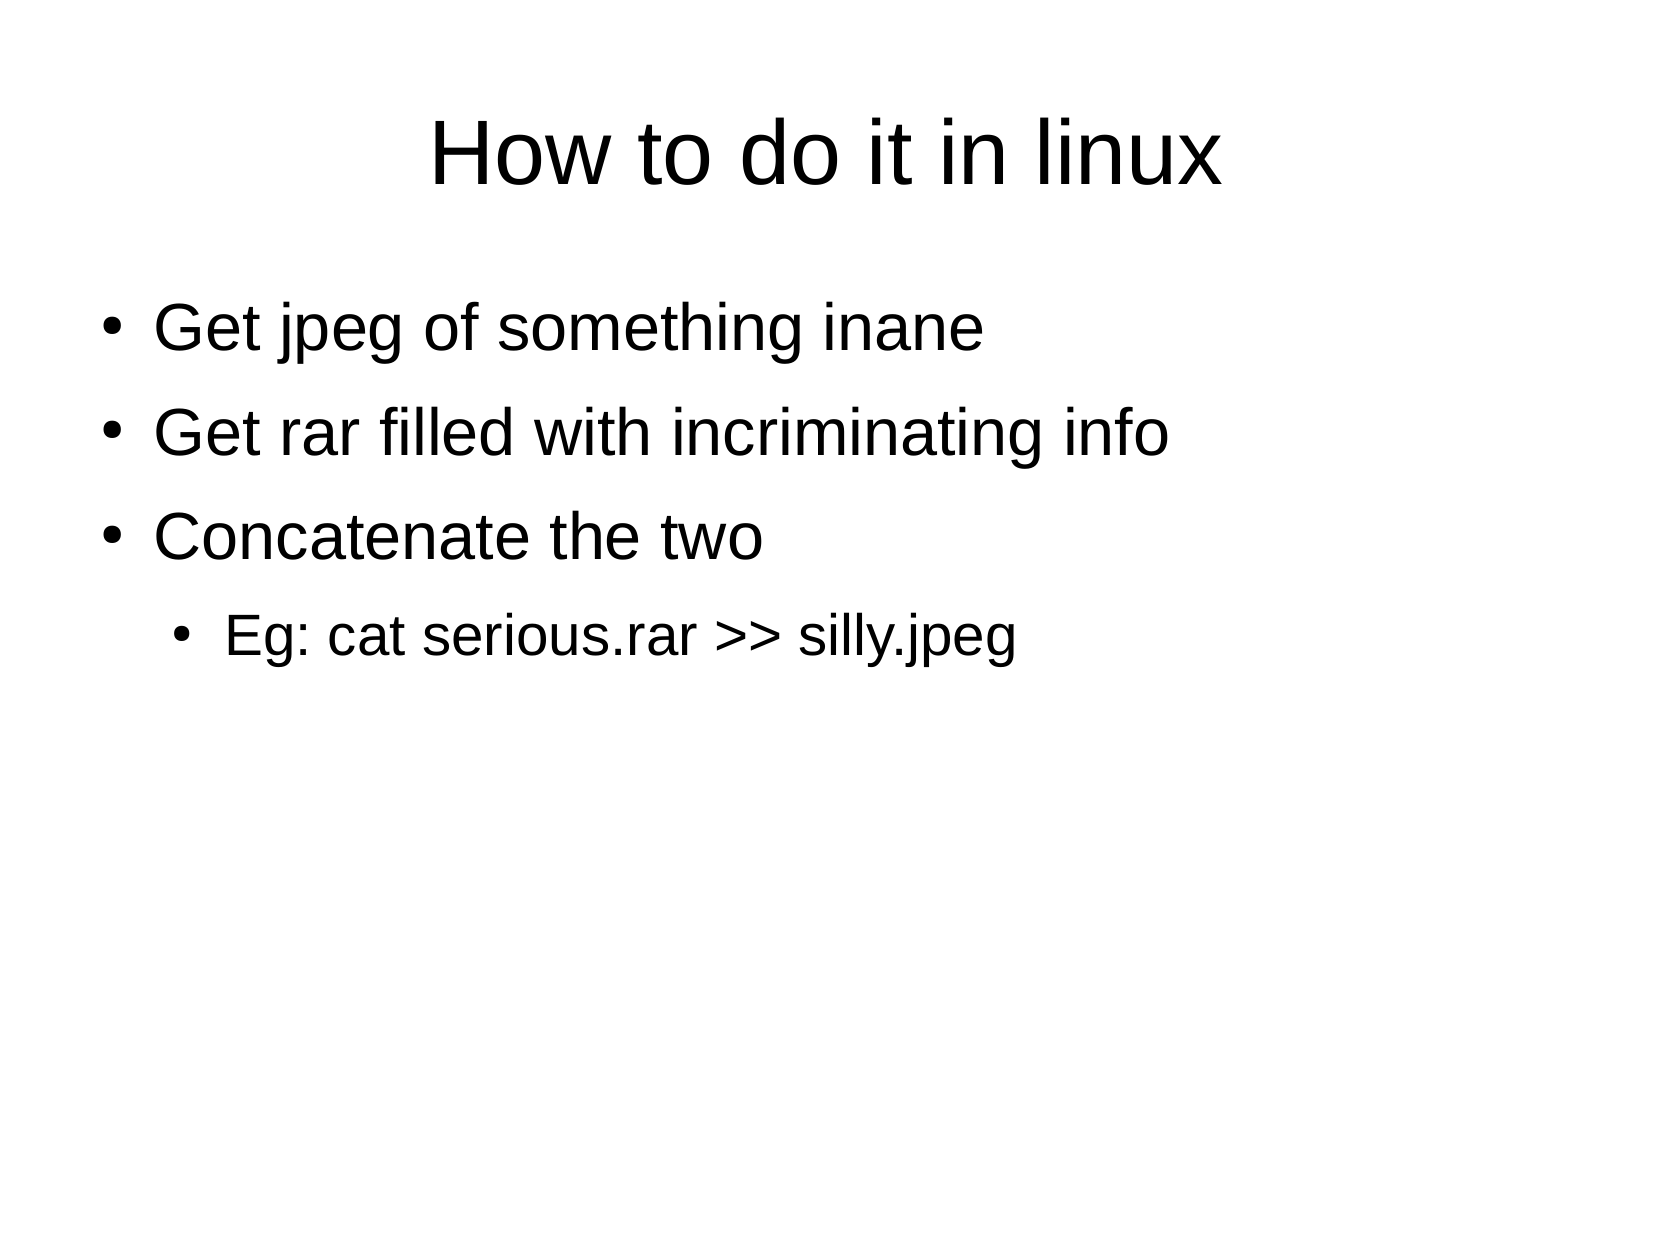

# How to do it in linux
Get jpeg of something inane
Get rar filled with incriminating info
Concatenate the two
Eg: cat serious.rar >> silly.jpeg